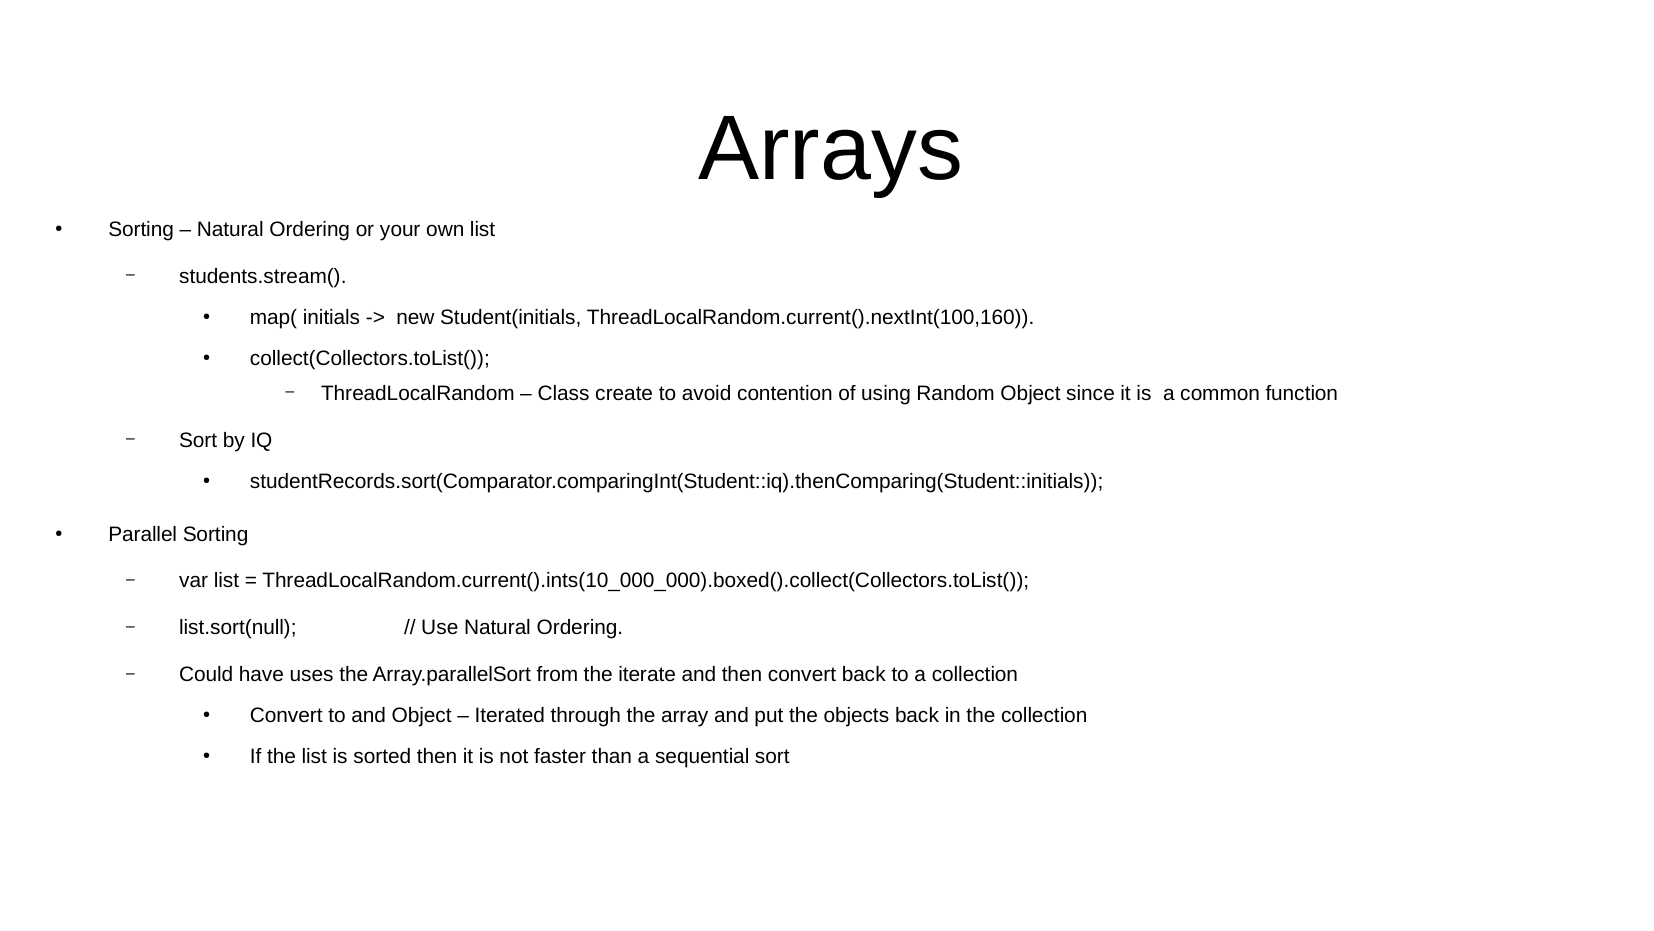

# Arrays
Sorting – Natural Ordering or your own list
students.stream().
map( initials -> new Student(initials, ThreadLocalRandom.current().nextInt(100,160)).
collect(Collectors.toList());
ThreadLocalRandom – Class create to avoid contention of using Random Object since it is a common function
Sort by IQ
studentRecords.sort(Comparator.comparingInt(Student::iq).thenComparing(Student::initials));
Parallel Sorting
var list = ThreadLocalRandom.current().ints(10_000_000).boxed().collect(Collectors.toList());
list.sort(null);		// Use Natural Ordering.
Could have uses the Array.parallelSort from the iterate and then convert back to a collection
Convert to and Object – Iterated through the array and put the objects back in the collection
If the list is sorted then it is not faster than a sequential sort